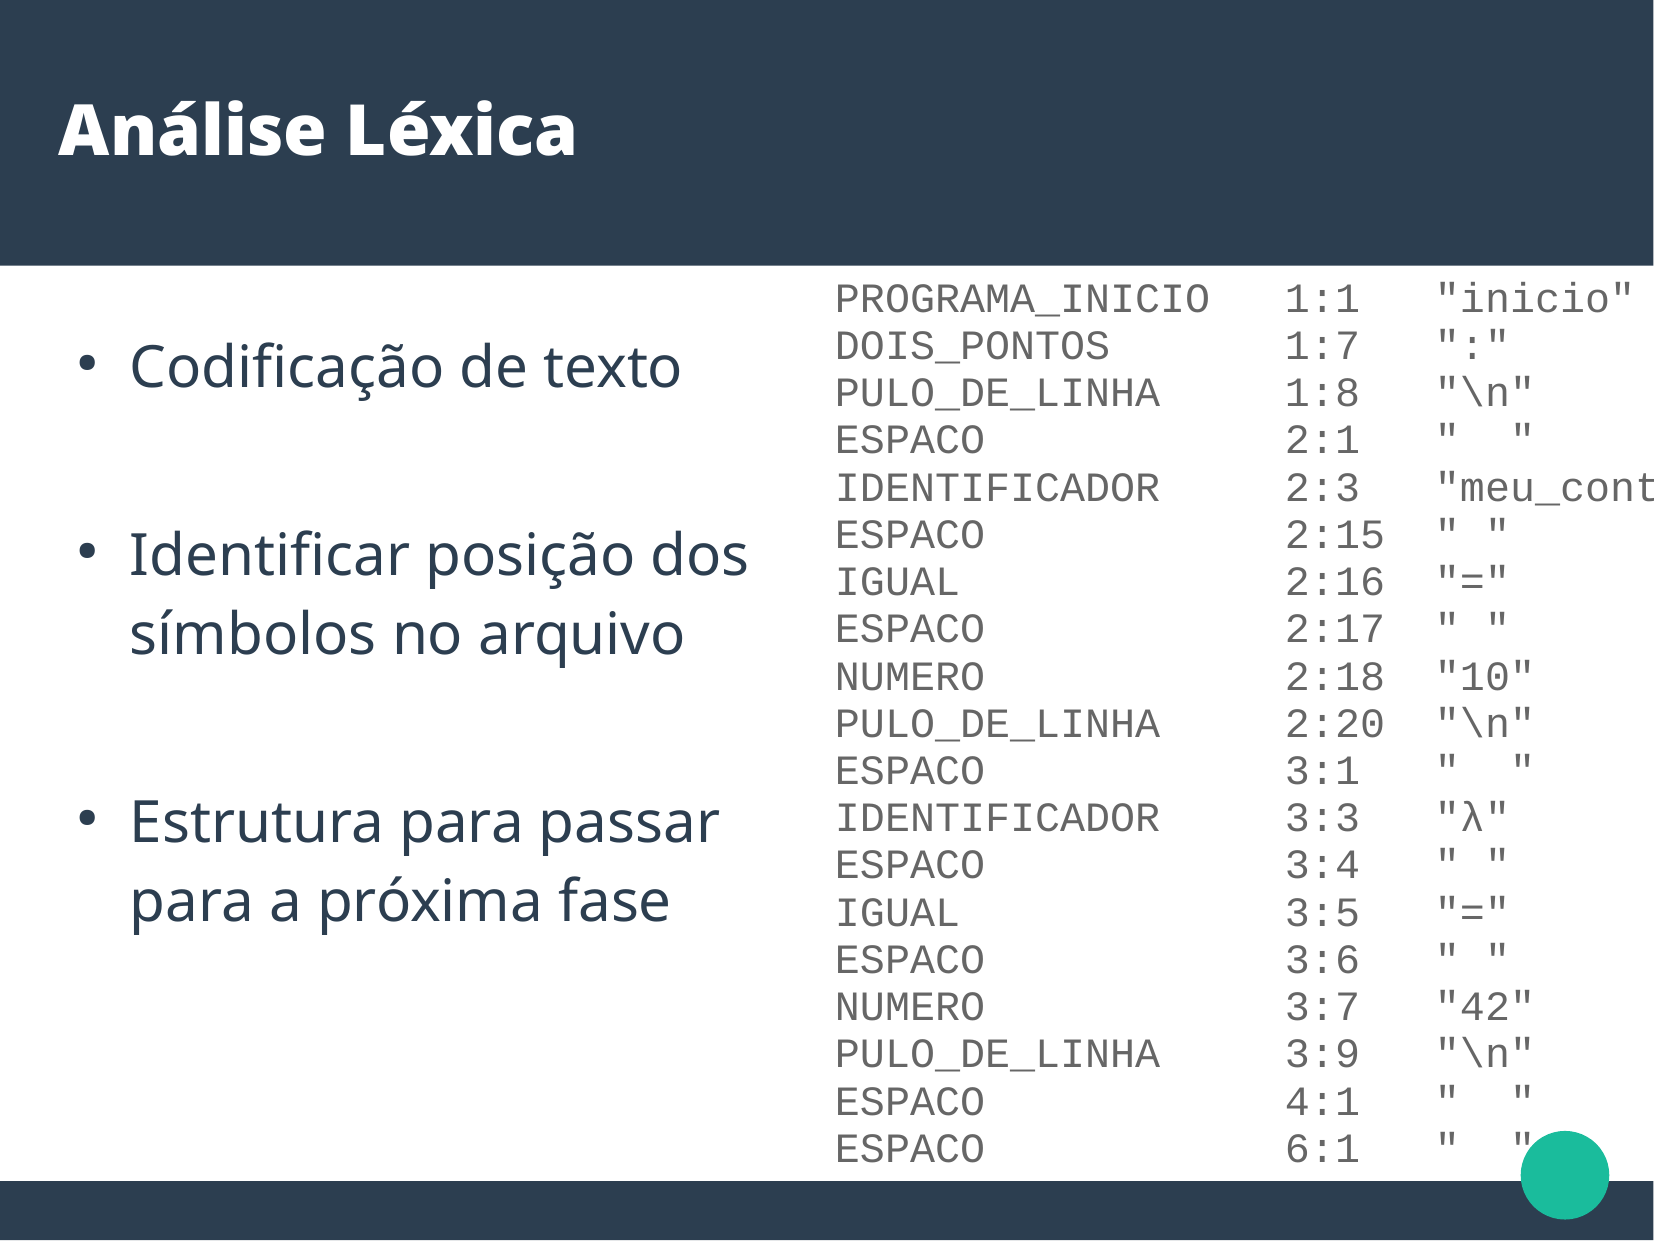

# Análise Léxica
PROGRAMA_INICIO	1:1	"inicio"
DOIS_PONTOS			1:7	":"
PULO_DE_LINHA		1:8	"\n"
ESPACO				2:1	" "
IDENTIFICADOR		2:3	"meu_contador"
ESPACO				2:15	" "
IGUAL					2:16	"="
ESPACO				2:17	" "
NUMERO				2:18	"10"
PULO_DE_LINHA		2:20	"\n"
ESPACO				3:1	" "
IDENTIFICADOR		3:3	"λ"
ESPACO				3:4	" "
IGUAL					3:5	"="
ESPACO				3:6	" "
NUMERO				3:7	"42"
PULO_DE_LINHA		3:9	"\n"
ESPACO				4:1	" "
ESPACO				6:1	" "
Codificação de texto
Identificar posição dos símbolos no arquivo
Estrutura para passar para a próxima fase